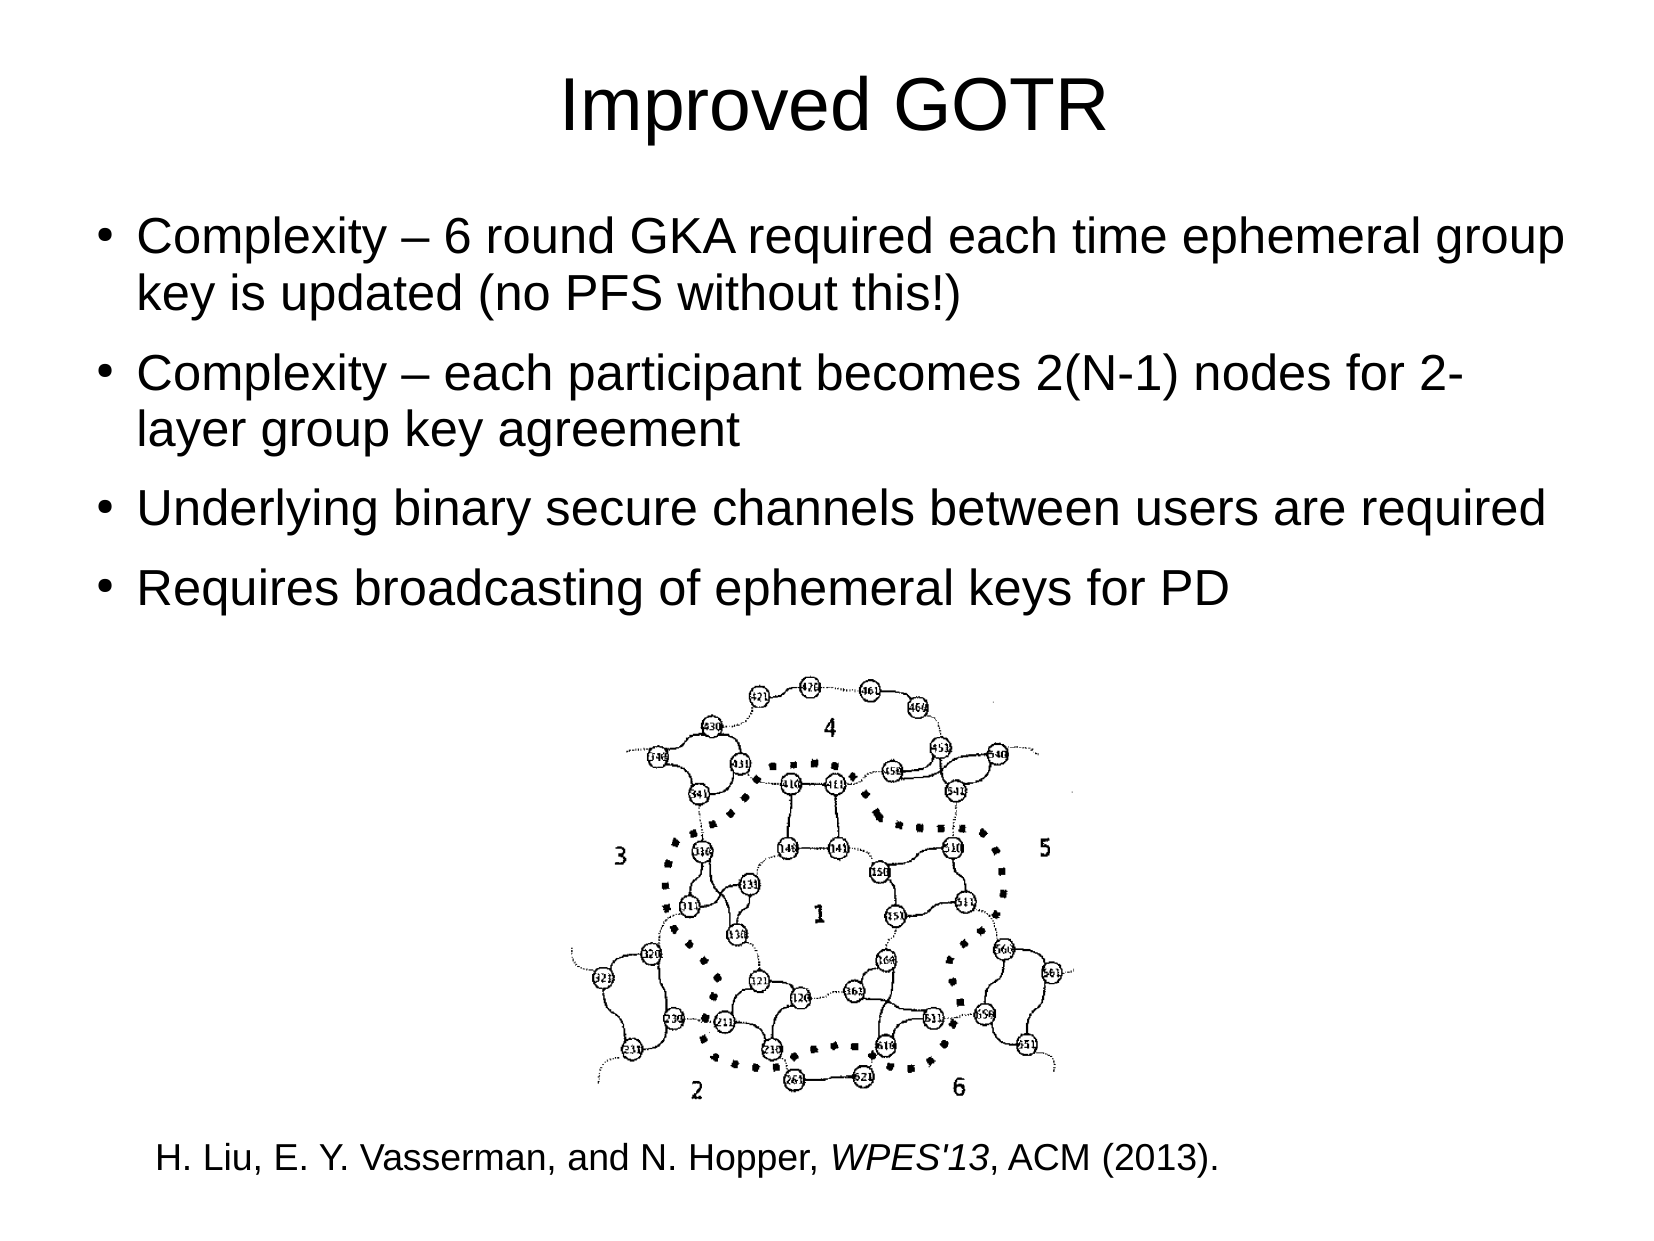

# Improved GOTR
Complexity – 6 round GKA required each time ephemeral group key is updated (no PFS without this!)
Complexity – each participant becomes 2(N-1) nodes for 2-layer group key agreement
Underlying binary secure channels between users are required
Requires broadcasting of ephemeral keys for PD
H. Liu, E. Y. Vasserman, and N. Hopper, WPES'13, ACM (2013).